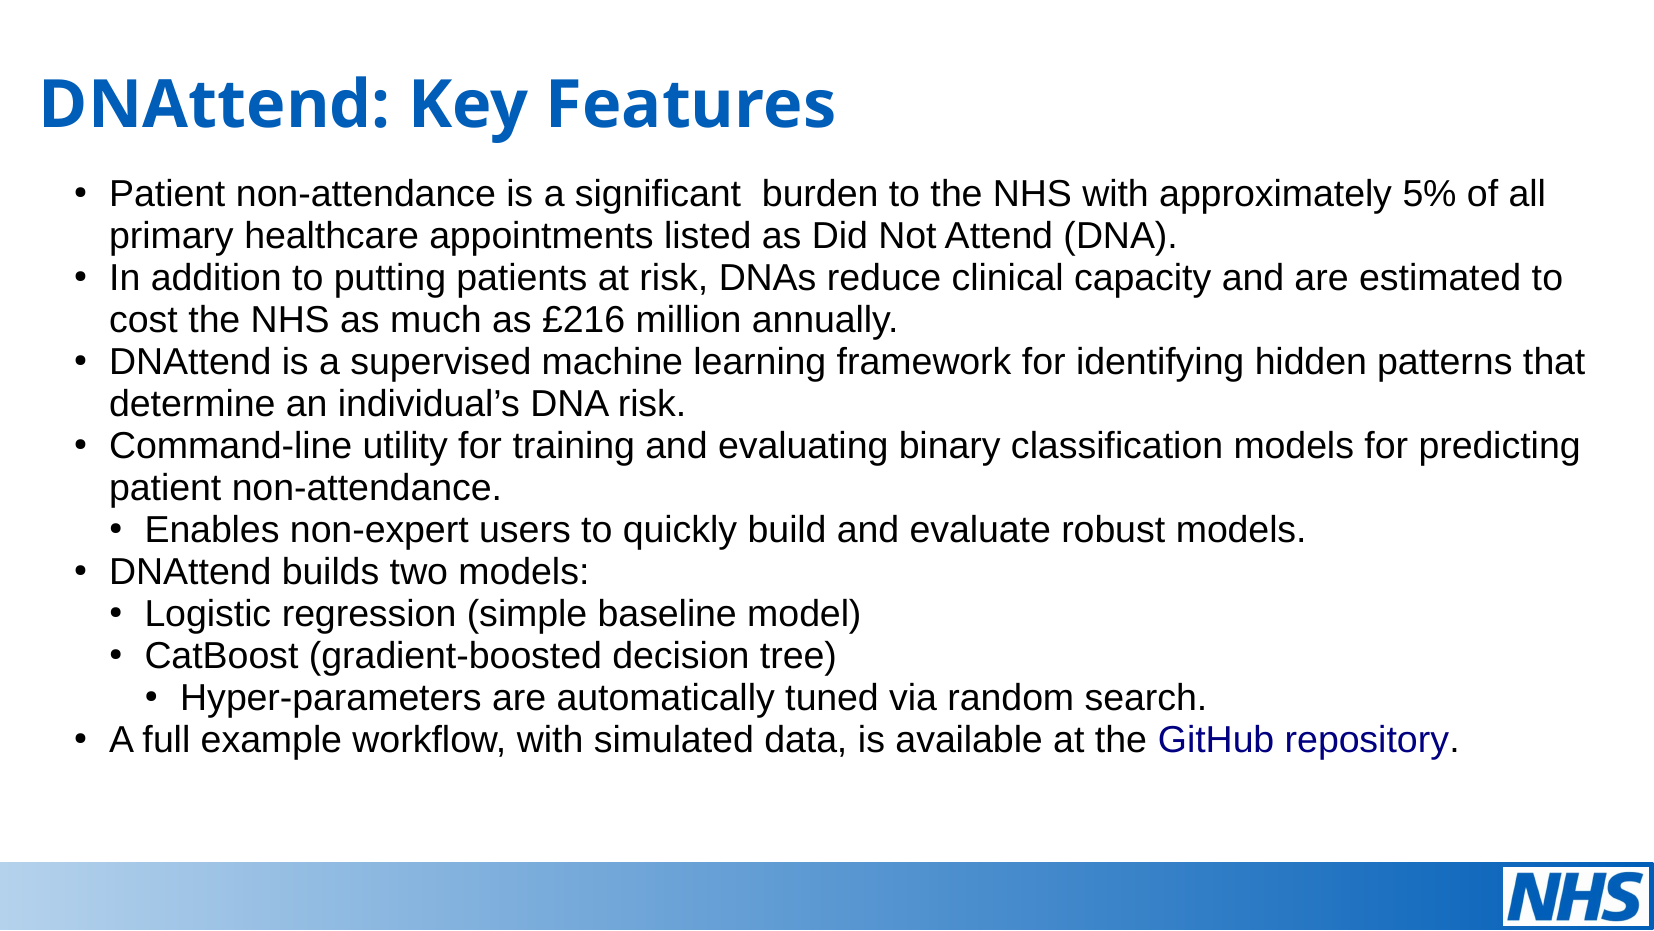

DNAttend: Key Features
Patient non-attendance is a significant burden to the NHS with approximately 5% of all primary healthcare appointments listed as Did Not Attend (DNA).
In addition to putting patients at risk, DNAs reduce clinical capacity and are estimated to cost the NHS as much as £216 million annually.
DNAttend is a supervised machine learning framework for identifying hidden patterns that determine an individual’s DNA risk.
Command-line utility for training and evaluating binary classification models for predicting patient non-attendance.
Enables non-expert users to quickly build and evaluate robust models.
DNAttend builds two models:
Logistic regression (simple baseline model)
CatBoost (gradient-boosted decision tree)
Hyper-parameters are automatically tuned via random search.
A full example workflow, with simulated data, is available at the GitHub repository.